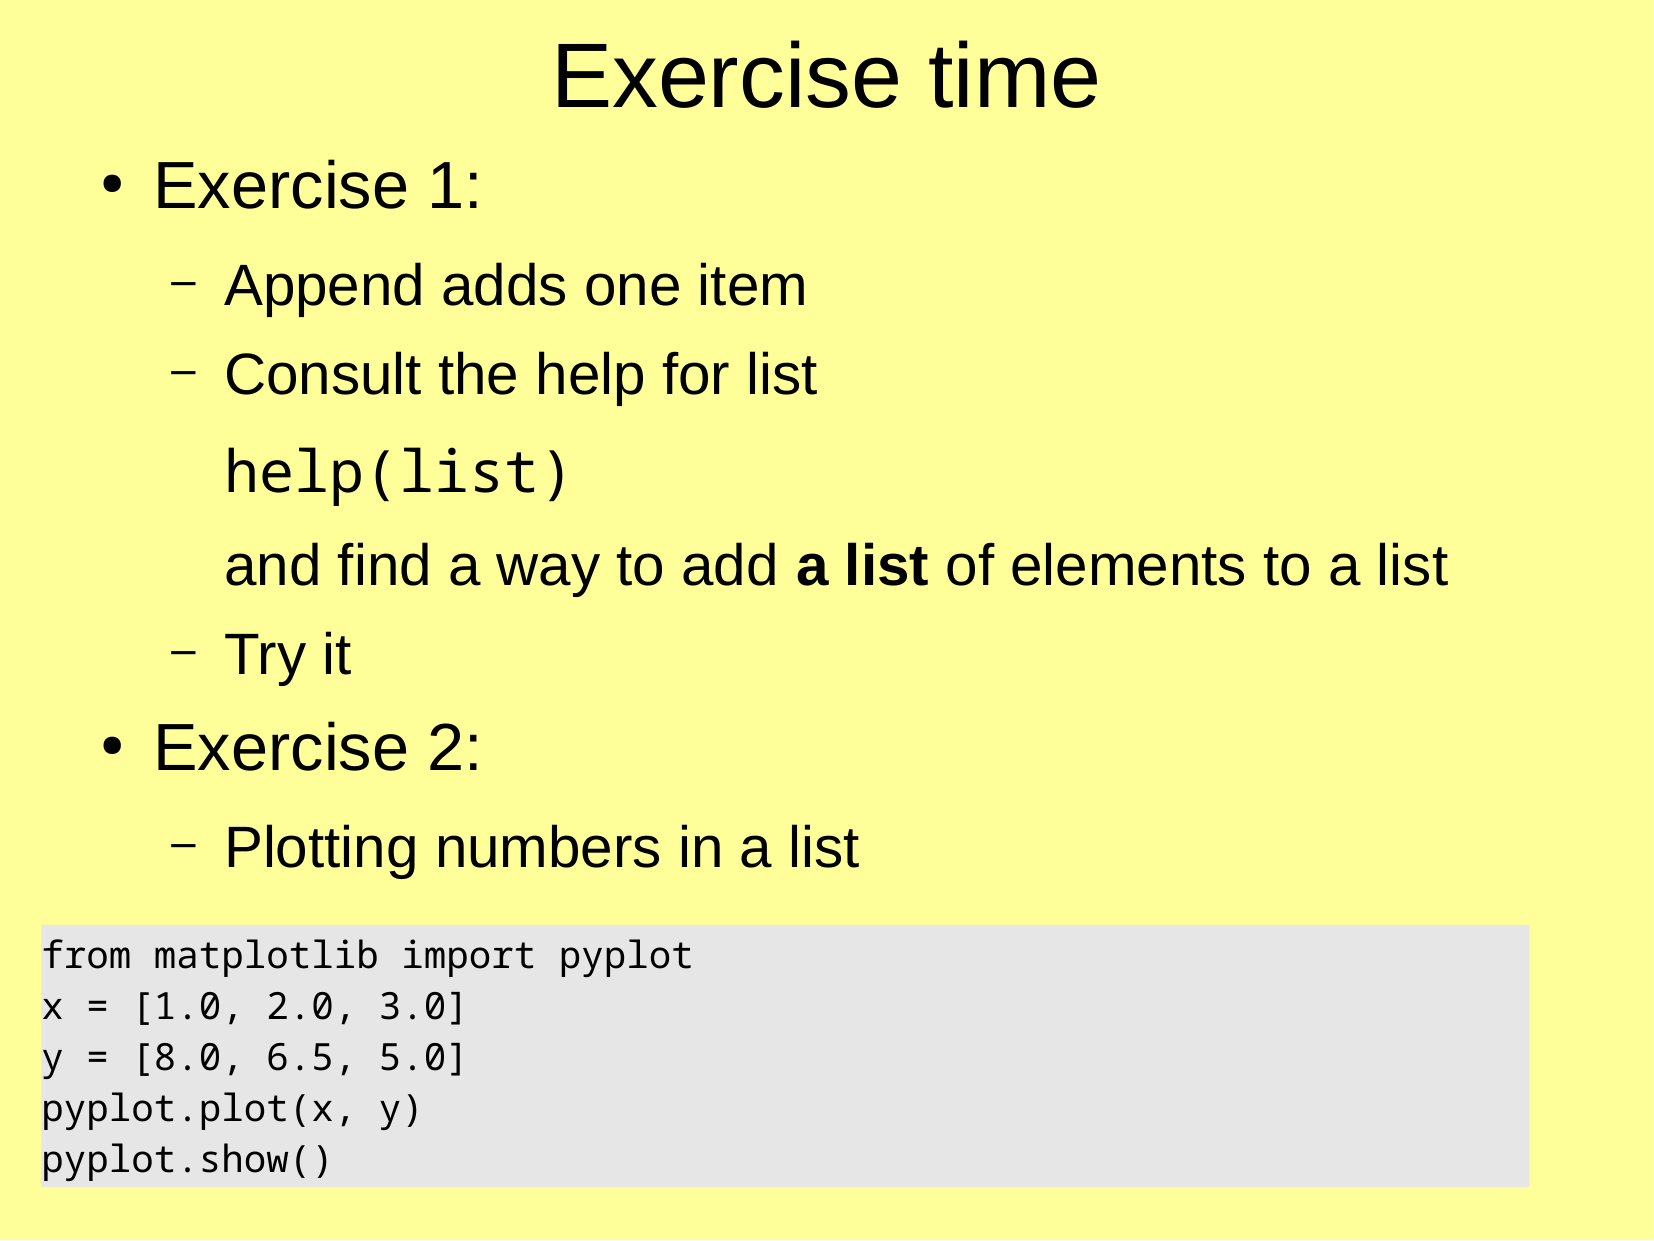

# Exercise time
Exercise 1:
Append adds one item
Consult the help for list
help(list)
and find a way to add a list of elements to a list
Try it
Exercise 2:
Plotting numbers in a list
from matplotlib import pyplot
x = [1.0, 2.0, 3.0]
y = [8.0, 6.5, 5.0]
pyplot.plot(x, y)
pyplot.show()